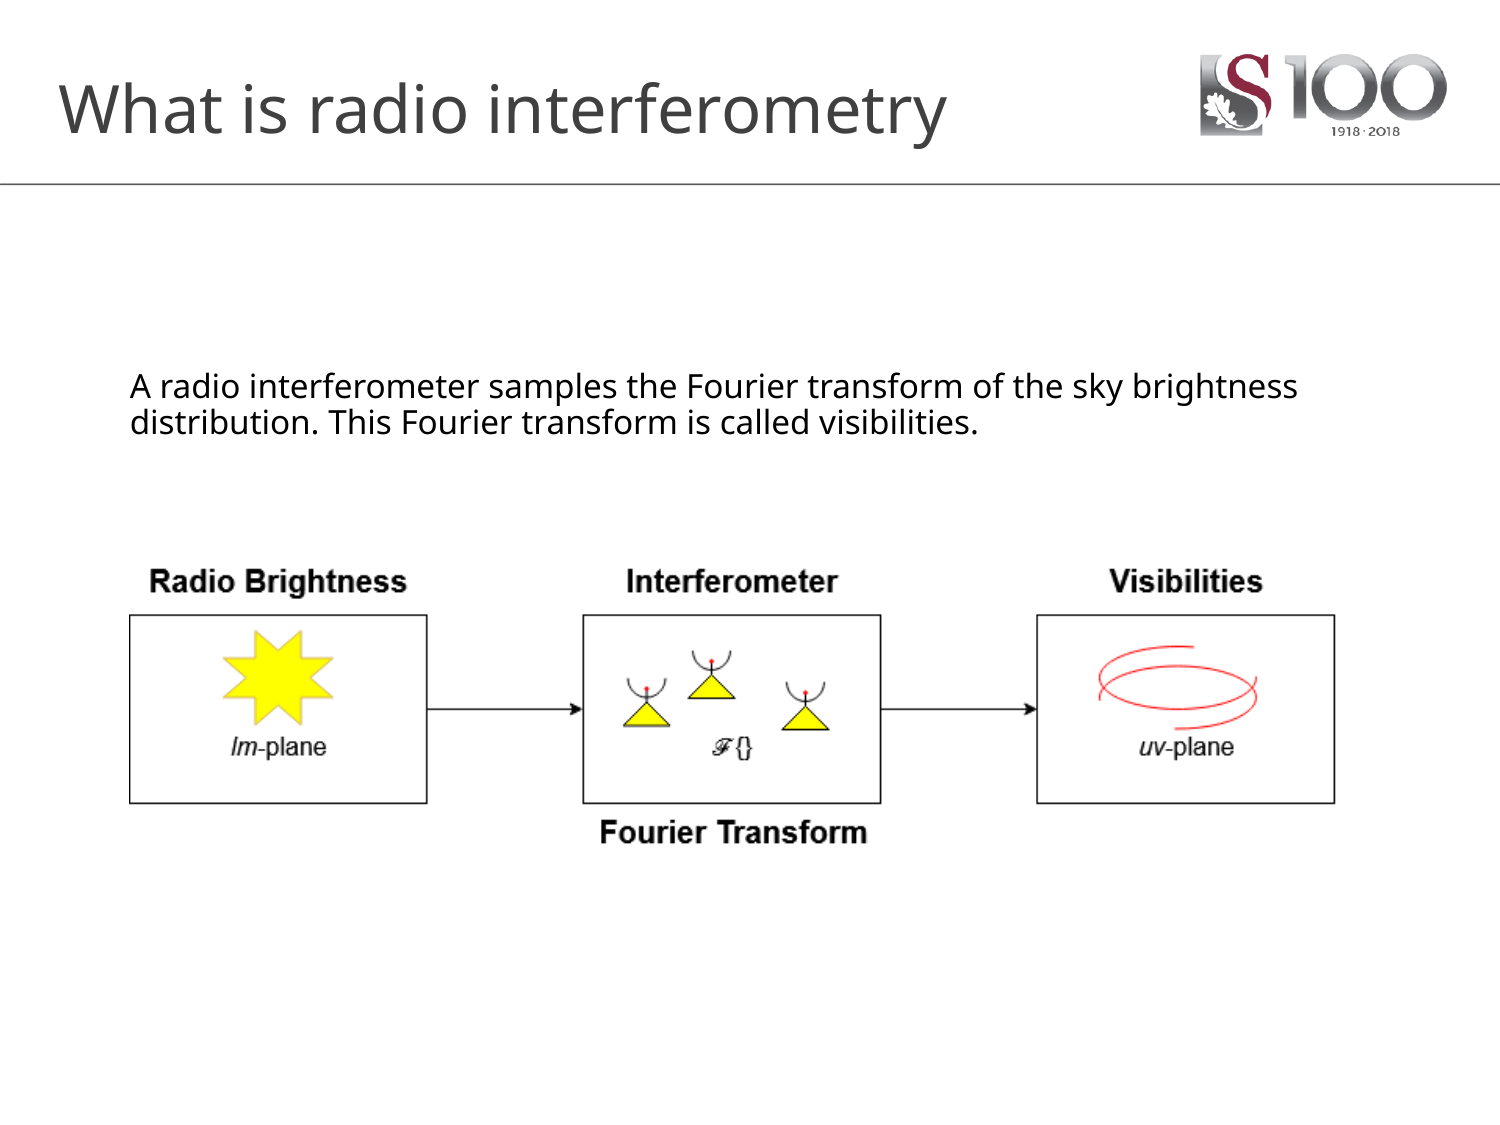

# What is radio interferometry
A radio interferometer samples the Fourier transform of the sky brightness distribution. This Fourier transform is called visibilities.